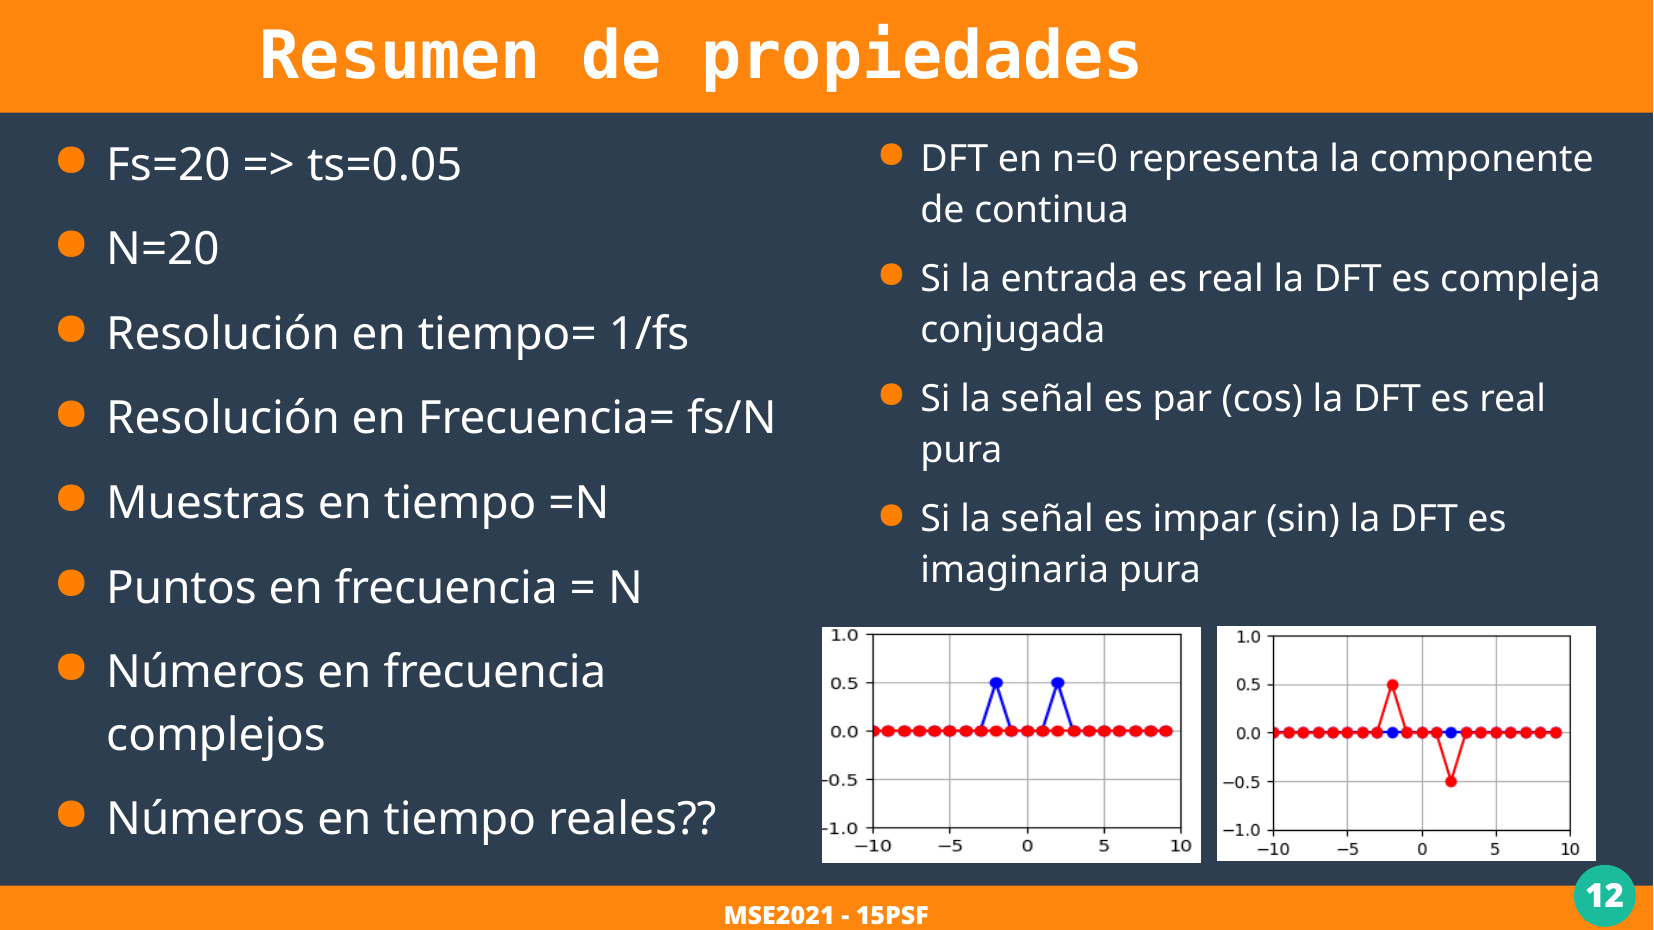

# Resumen de propiedades
Fs=20 => ts=0.05
N=20
Resolución en tiempo= 1/fs
Resolución en Frecuencia= fs/N
Muestras en tiempo =N
Puntos en frecuencia = N
Números en frecuencia complejos
Números en tiempo reales??
DFT en n=0 representa la componente de continua
Si la entrada es real la DFT es compleja conjugada
Si la señal es par (cos) la DFT es real pura
Si la señal es impar (sin) la DFT es imaginaria pura
MSE2021 - 15PSF